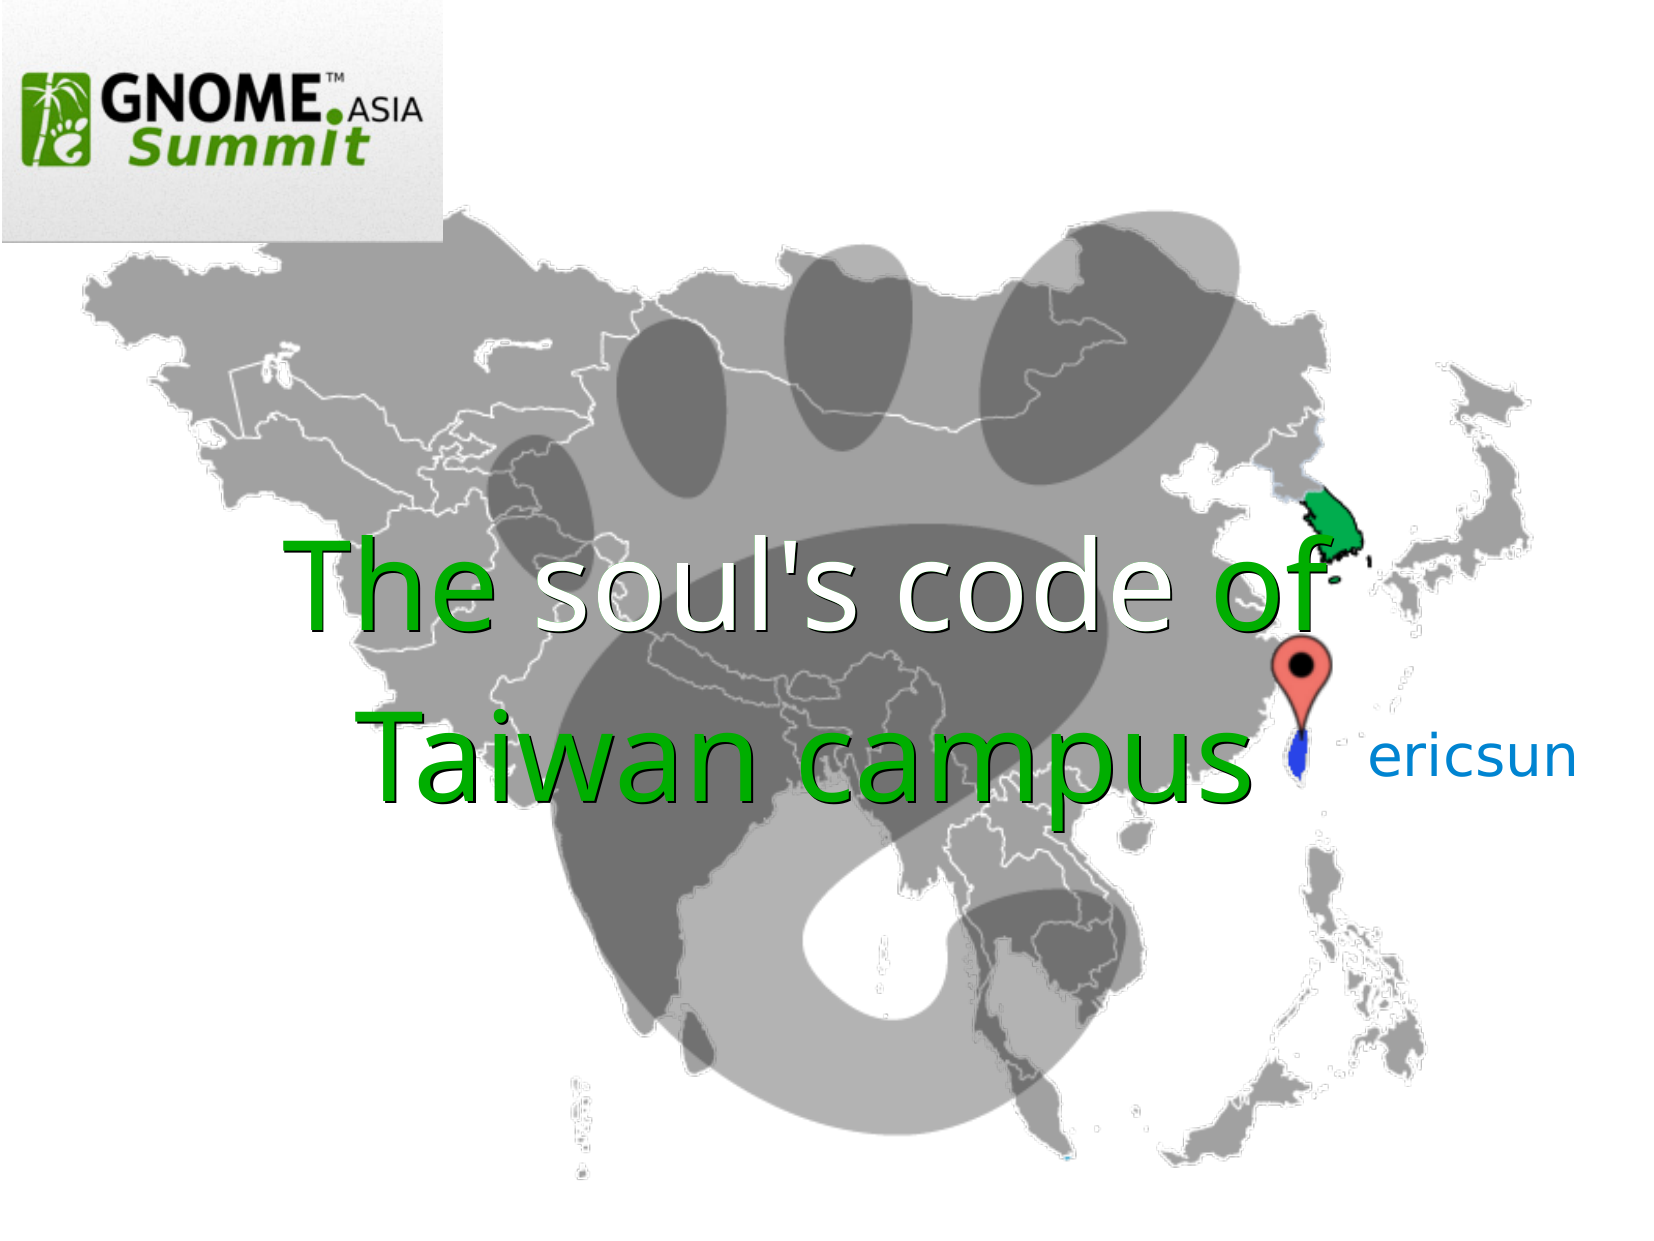

The soul's code of Taiwan campus
soul's code
The soul's code of Taiwan campus
ericsun